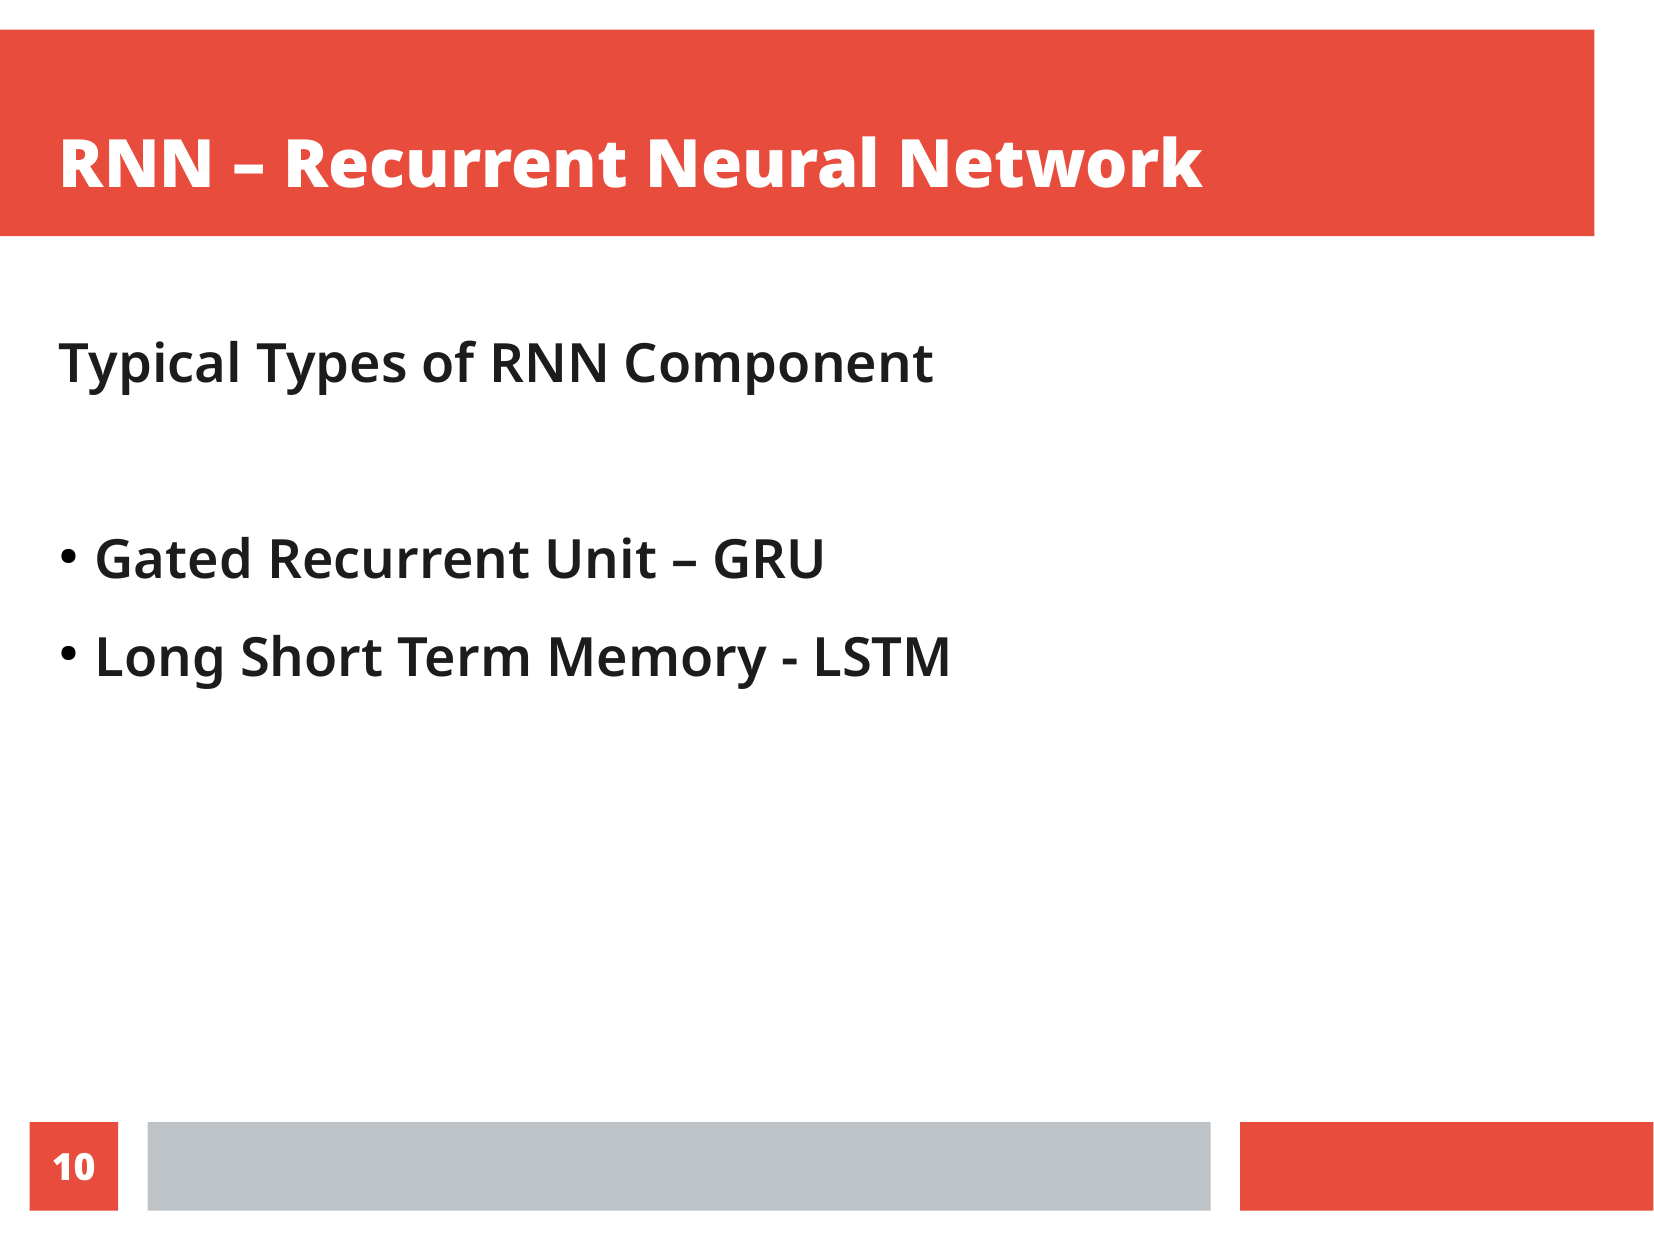

# RNN – Recurrent Neural Network
Typical Types of RNN Component
Gated Recurrent Unit – GRU
Long Short Term Memory - LSTM
10